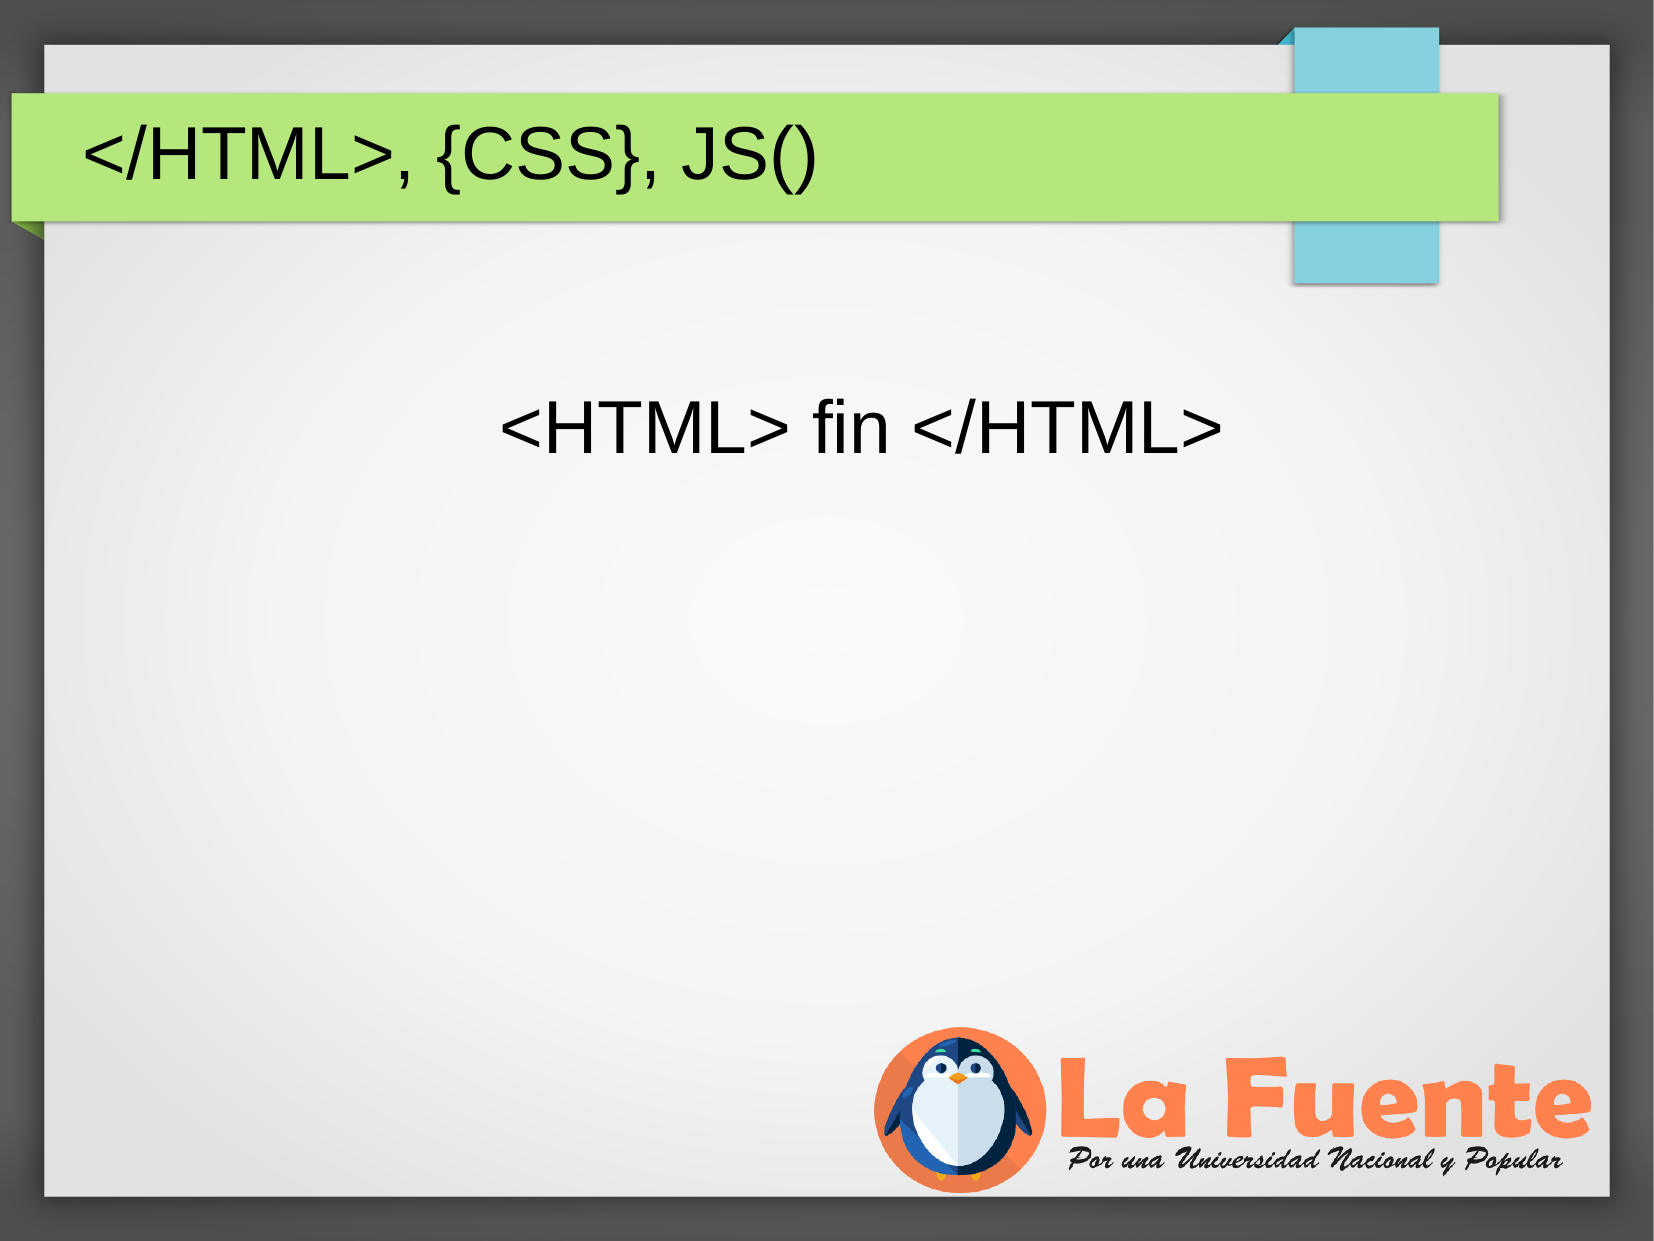

# </HTML>, {CSS}, JS()
<HTML> fin </HTML>